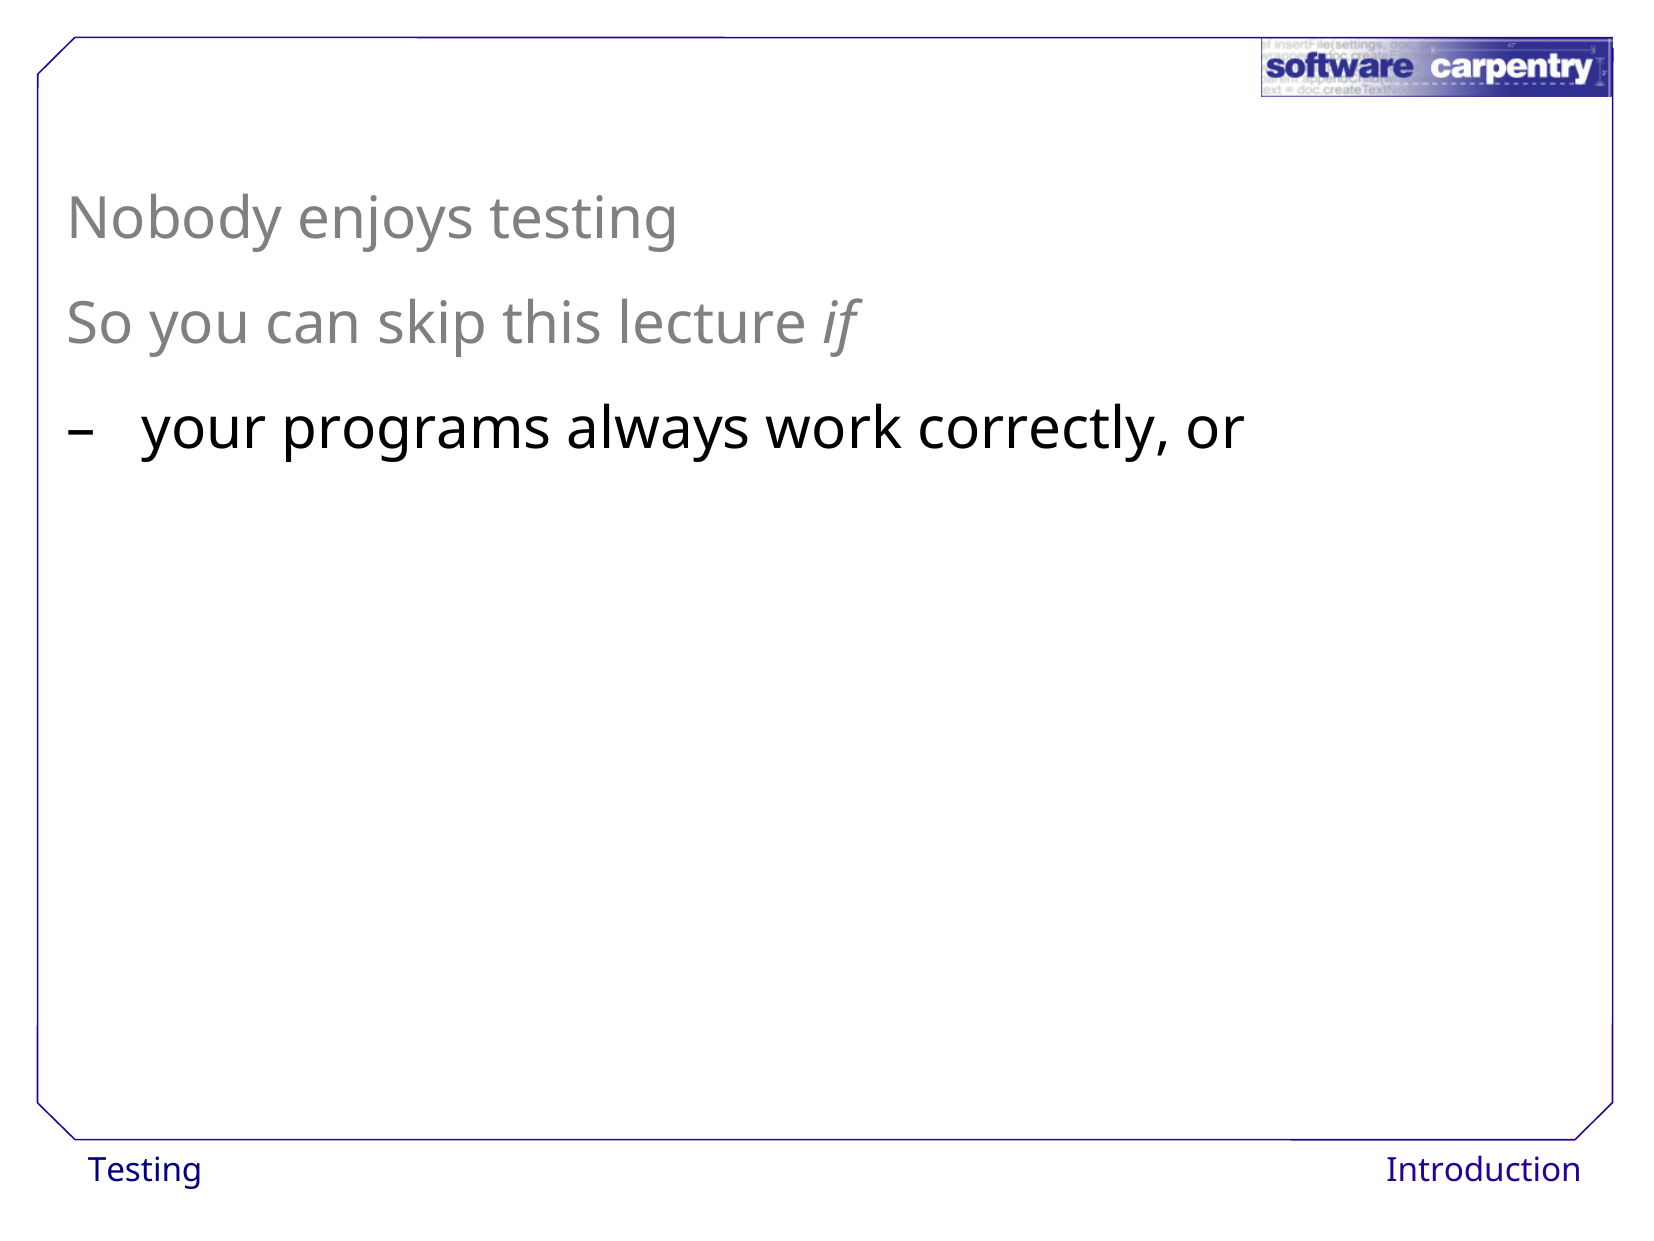

Nobody enjoys testing
So you can skip this lecture if
–	your programs always work correctly, or